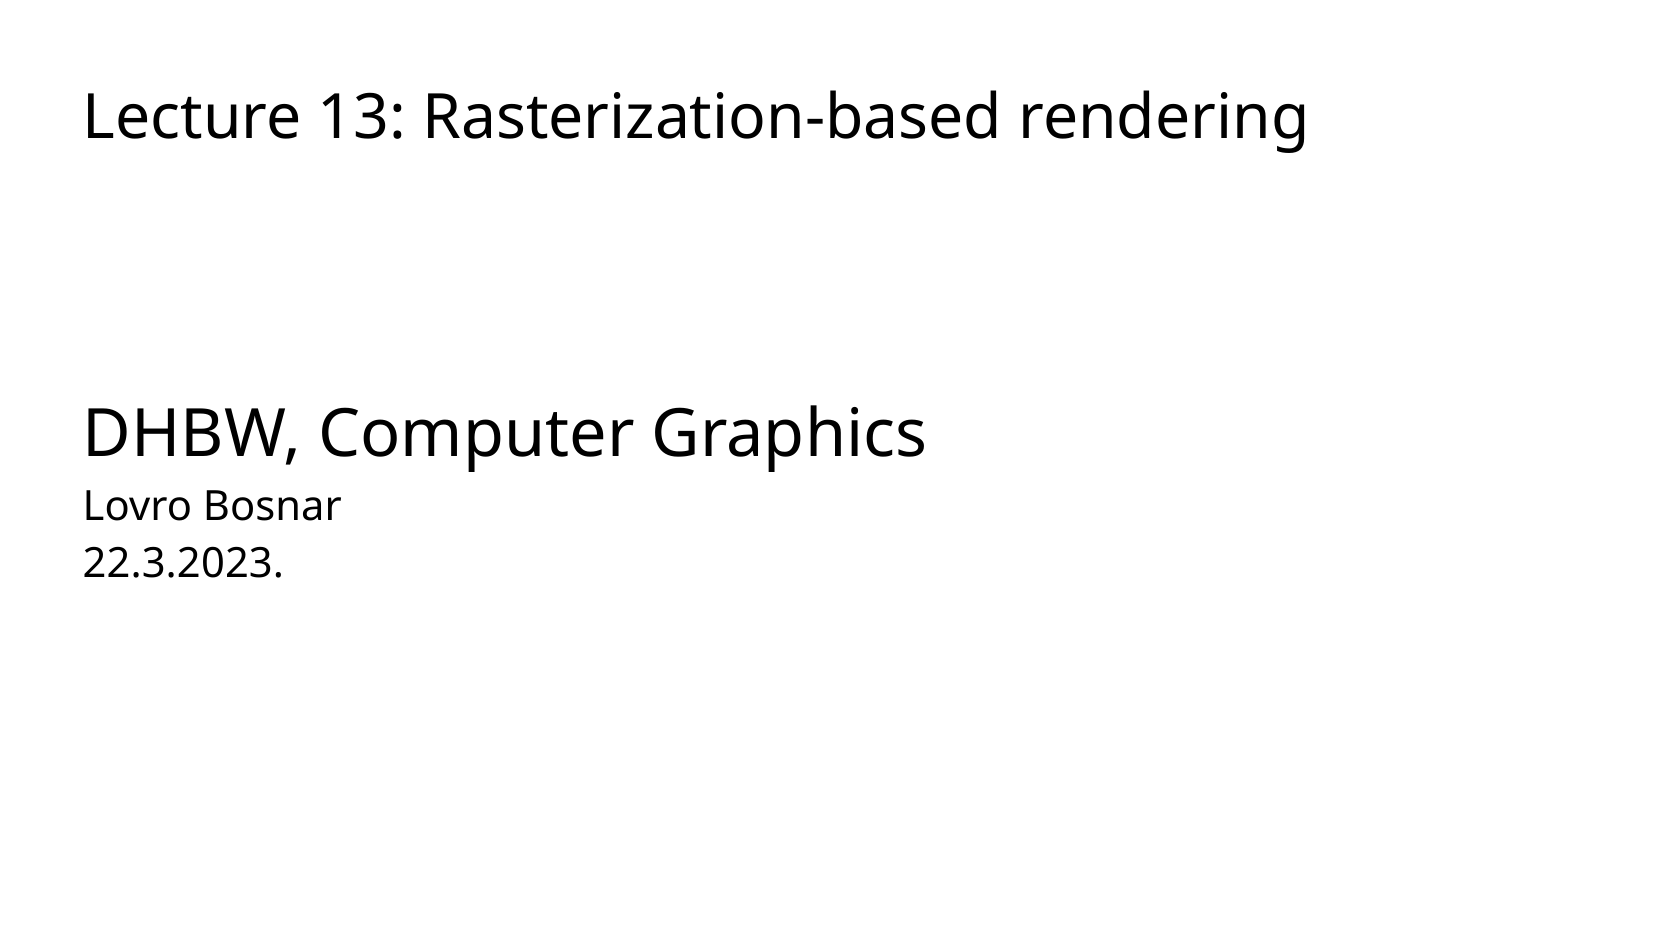

Lecture 13: Rasterization-based rendering
# DHBW, Computer Graphics
Lovro Bosnar
22.3.2023.